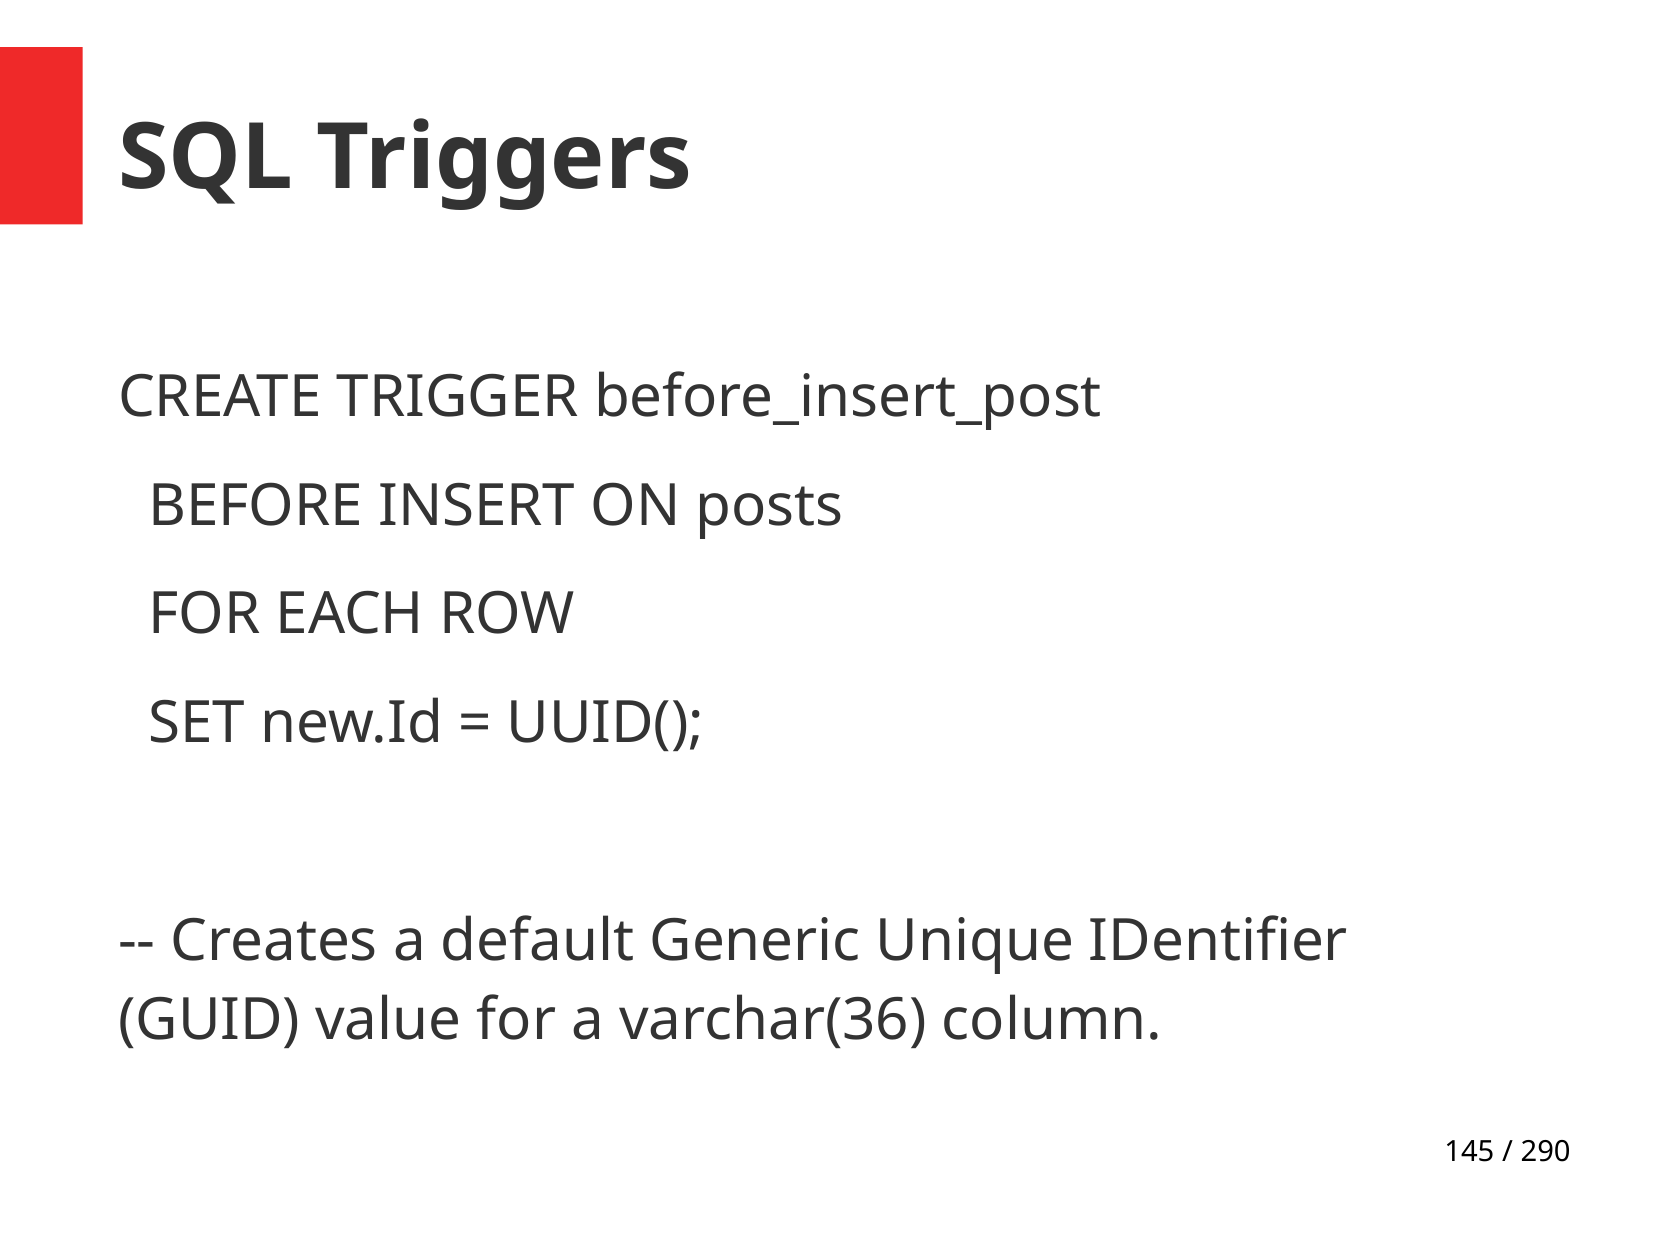

# SQL Triggers
CREATE TRIGGER before_insert_post
 BEFORE INSERT ON posts
 FOR EACH ROW
 SET new.Id = UUID();
-- Creates a default Generic Unique IDentifier (GUID) value for a varchar(36) column.
145